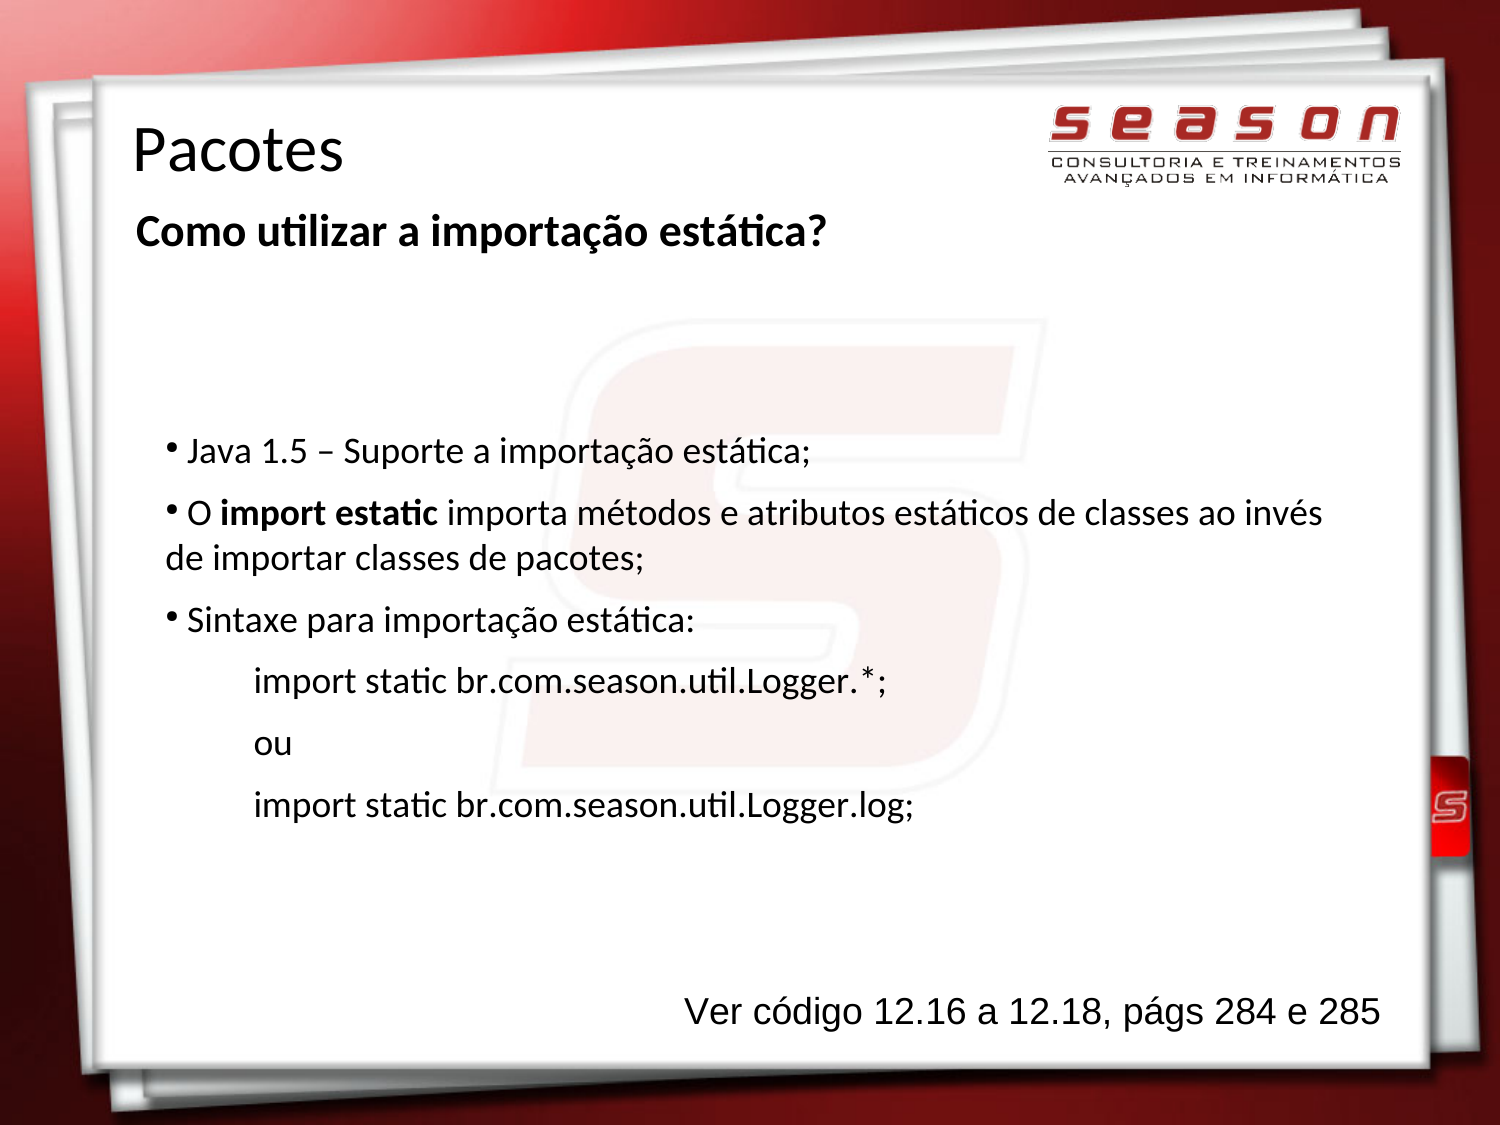

# Pacotes
Como utilizar a importação estática?
 Java 1.5 – Suporte a importação estática;
 O import estatic importa métodos e atributos estáticos de classes ao invés de importar classes de pacotes;
 Sintaxe para importação estática:
import static br.com.season.util.Logger.*;
ou
import static br.com.season.util.Logger.log;
Ver código 12.16 a 12.18, págs 284 e 285